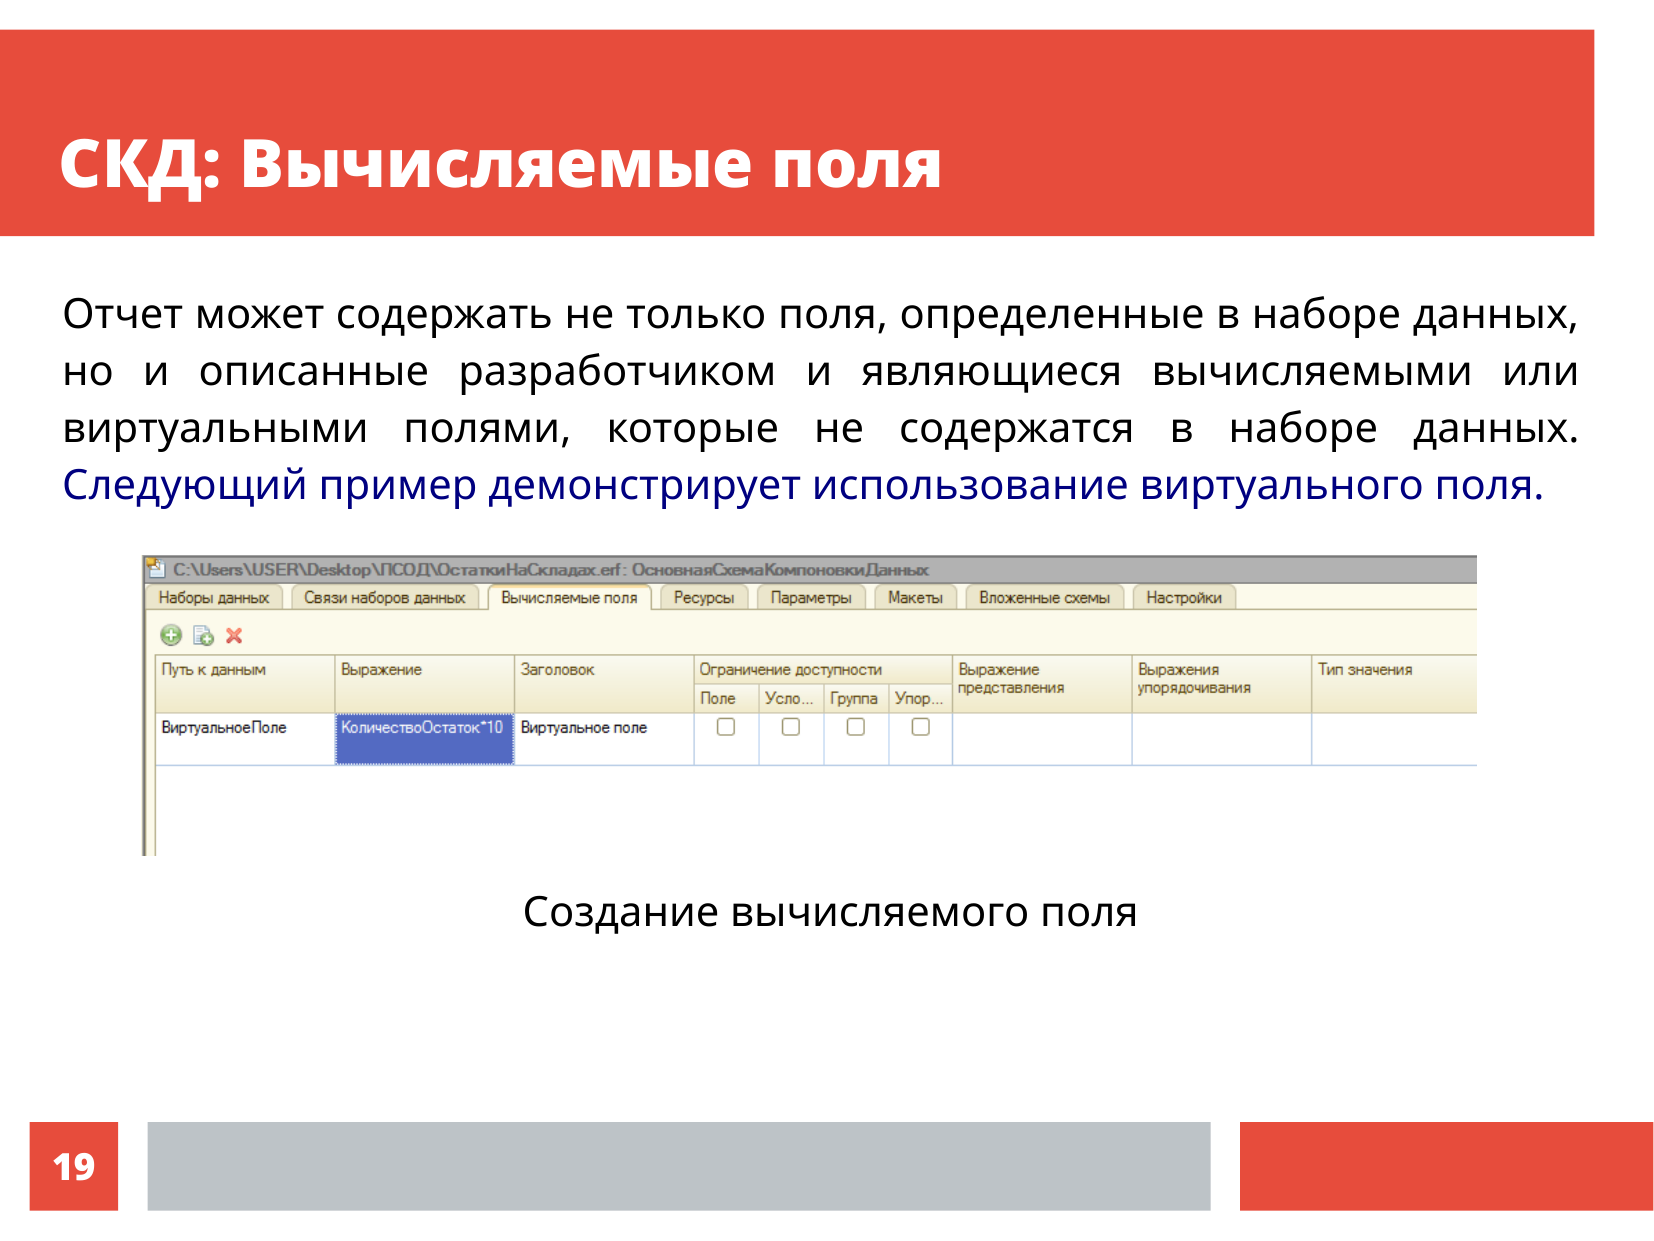

# СКД: Вычисляемые поля
Отчет может содержать не только поля, определенные в наборе данных, но и описанные разработчиком и являющиеся вычисляемыми или виртуальными полями, которые не содержатся в наборе данных. Следующий пример демонстрирует использование виртуального поля.
Создание вычисляемого поля
19